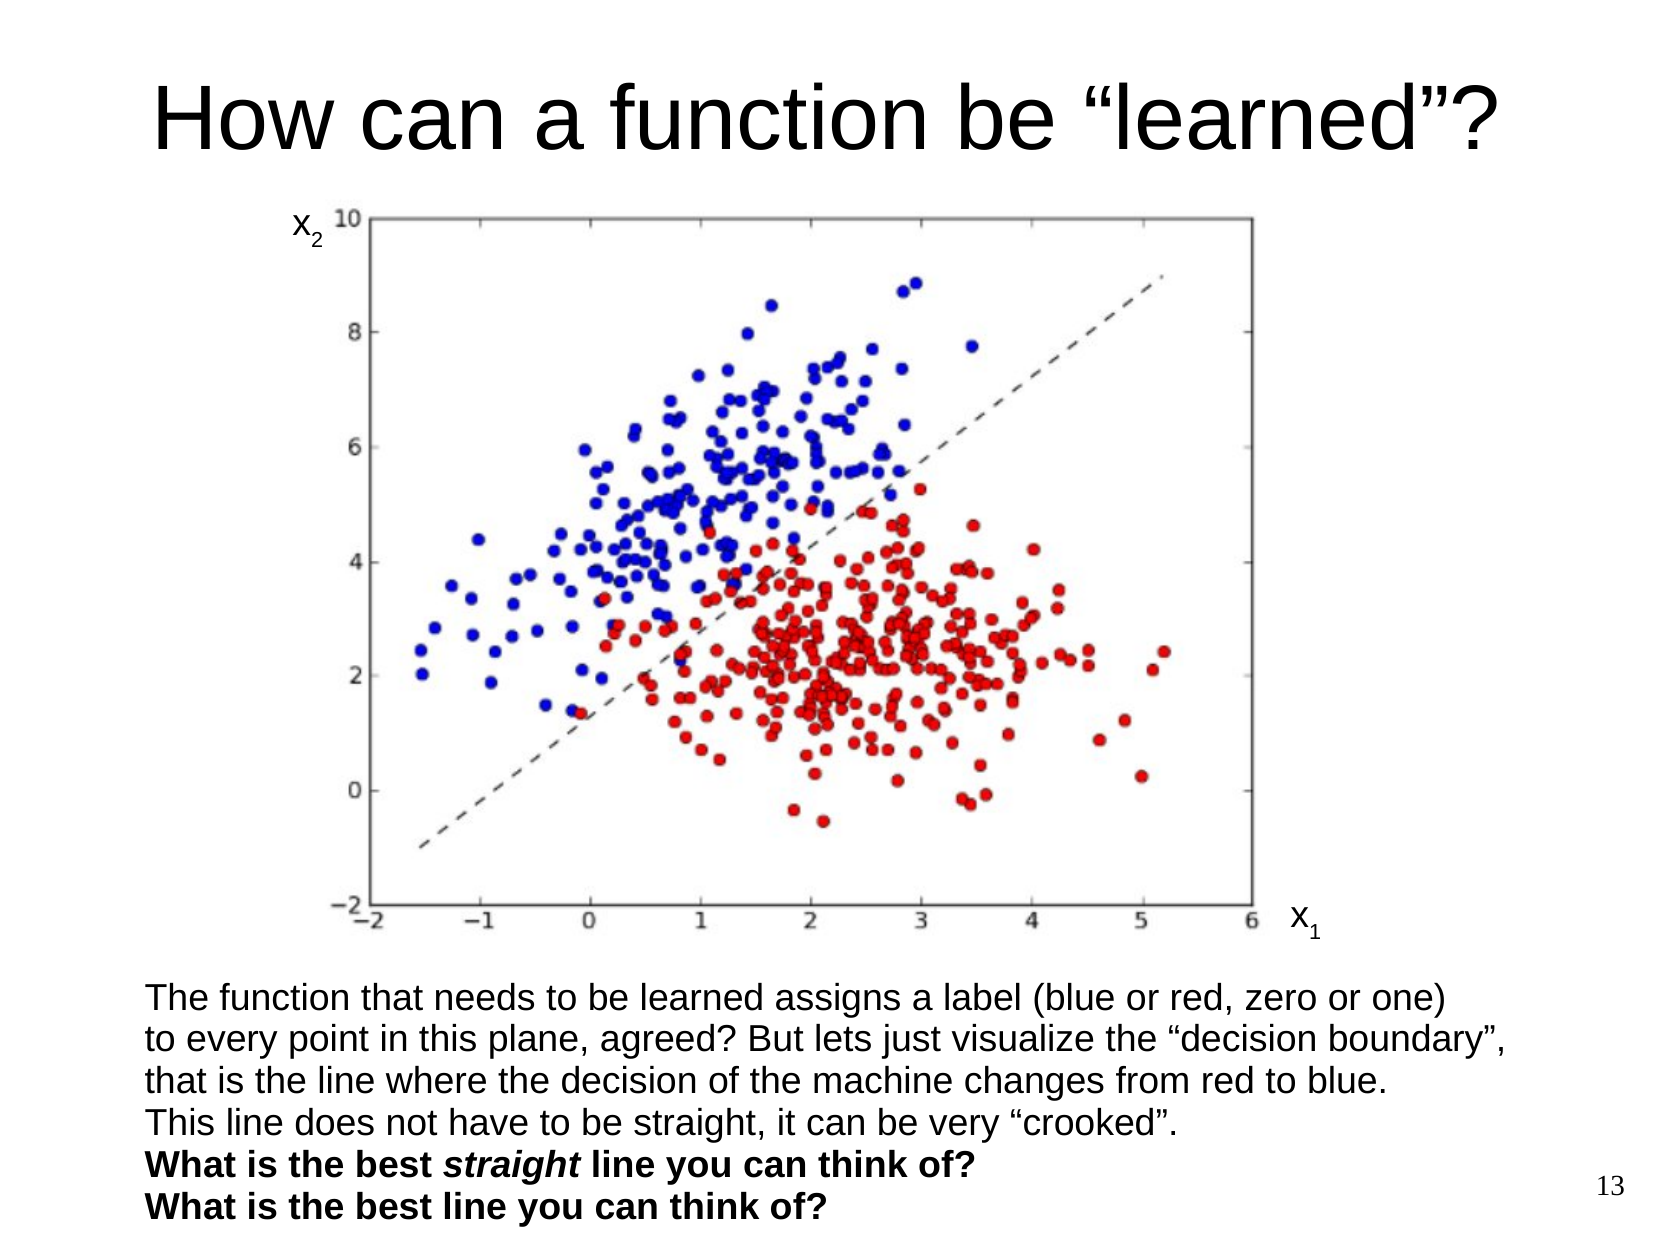

# How can a function be “learned”?
x2
x1
The function that needs to be learned assigns a label (blue or red, zero or one)
to every point in this plane, agreed? But lets just visualize the “decision boundary”, that is the line where the decision of the machine changes from red to blue.
This line does not have to be straight, it can be very “crooked”.
What is the best straight line you can think of?
What is the best line you can think of?
13